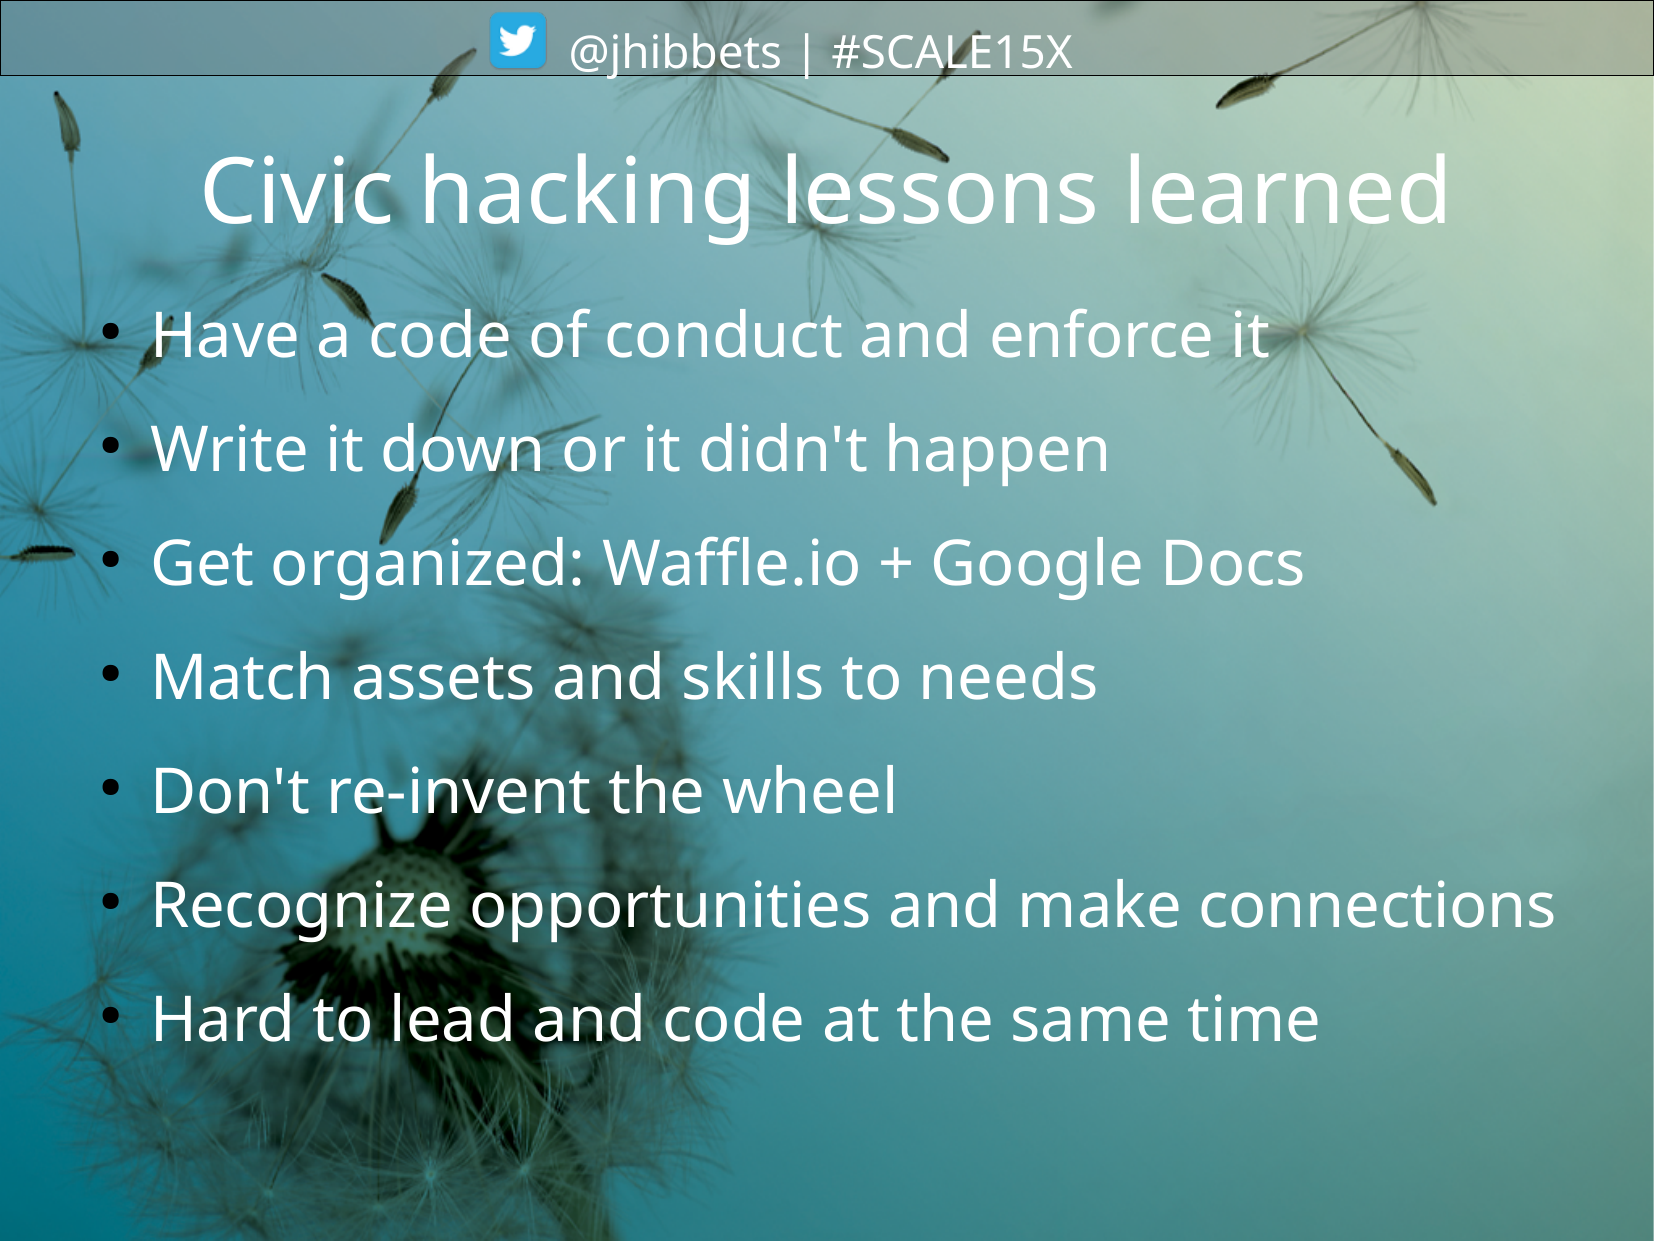

# Civic hacking lessons learned
Have a code of conduct and enforce it
Write it down or it didn't happen
Get organized: Waffle.io + Google Docs
Match assets and skills to needs
Don't re-invent the wheel
Recognize opportunities and make connections
Hard to lead and code at the same time